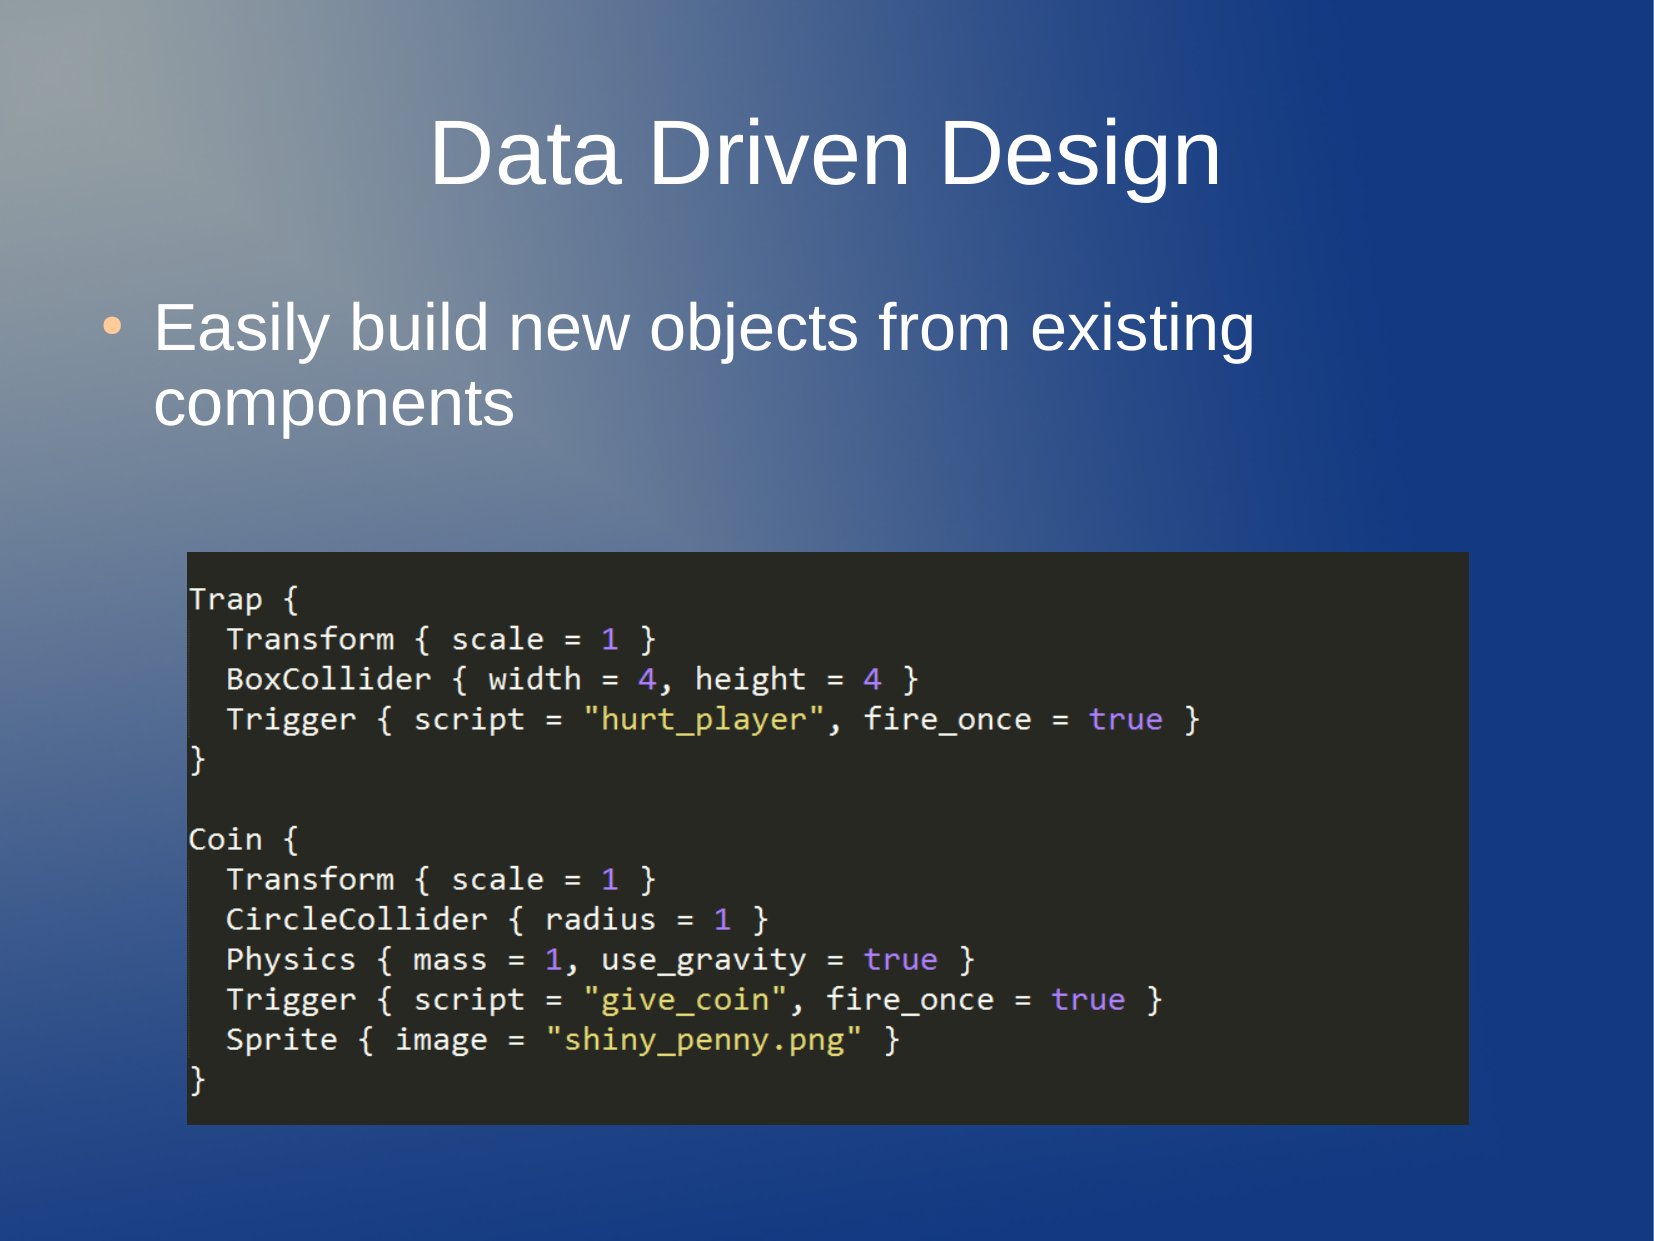

# Data Driven Design
Easily build new objects from existing components